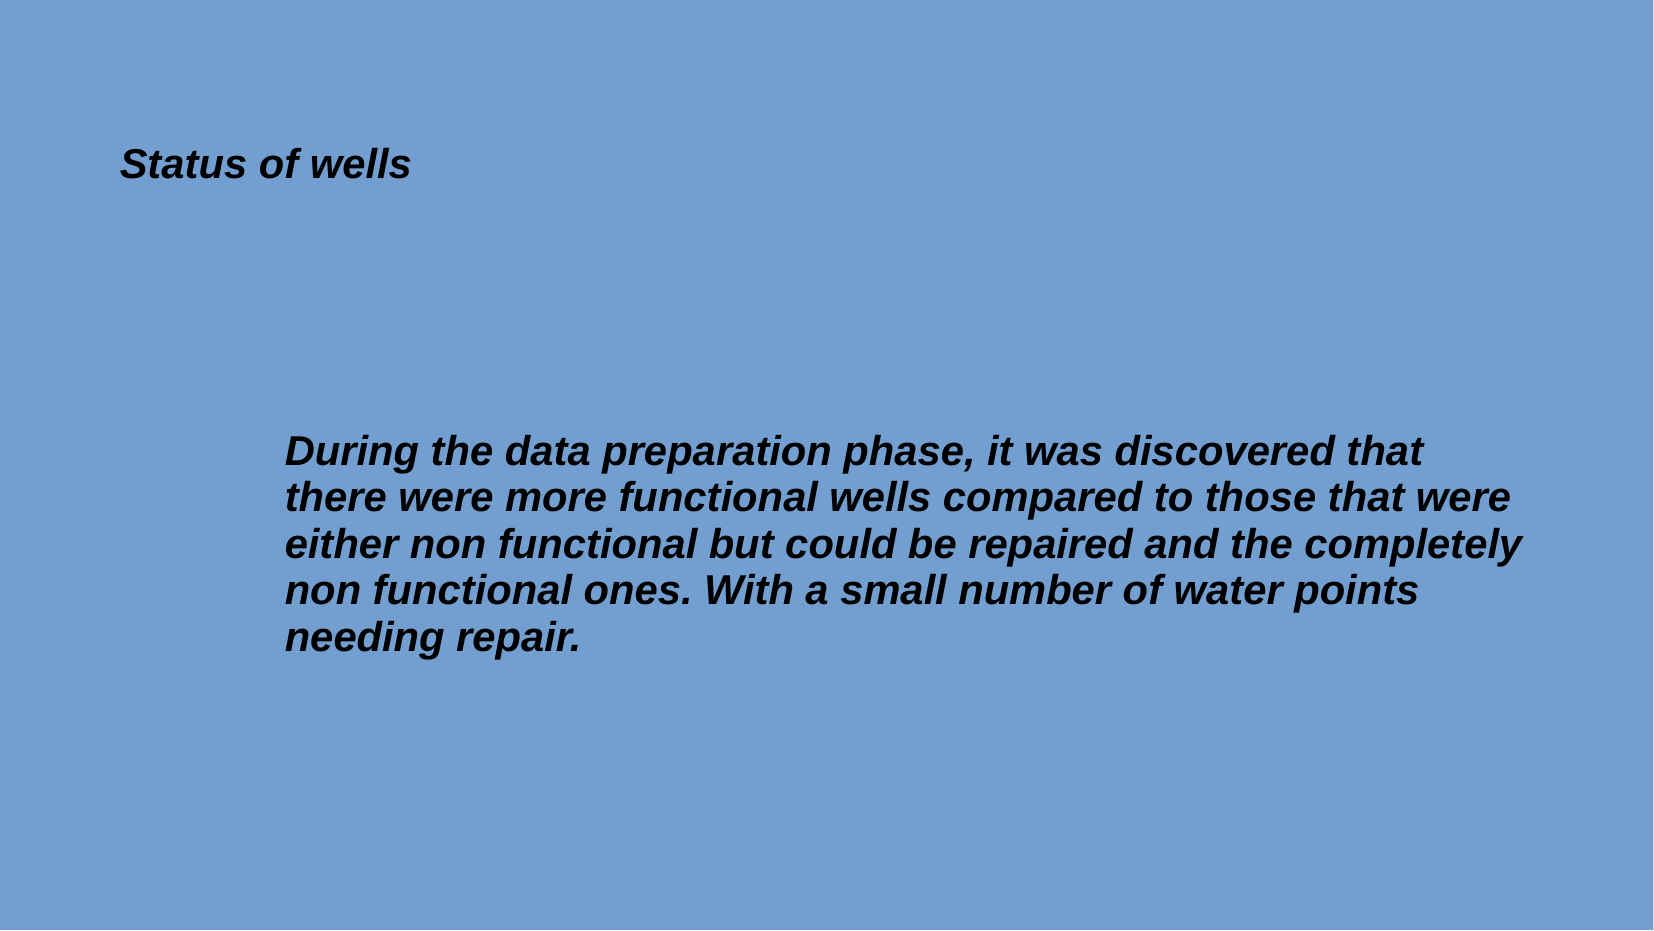

Status of wells
During the data preparation phase, it was discovered that there were more functional wells compared to those that were either non functional but could be repaired and the completely non functional ones. With a small number of water points needing repair.